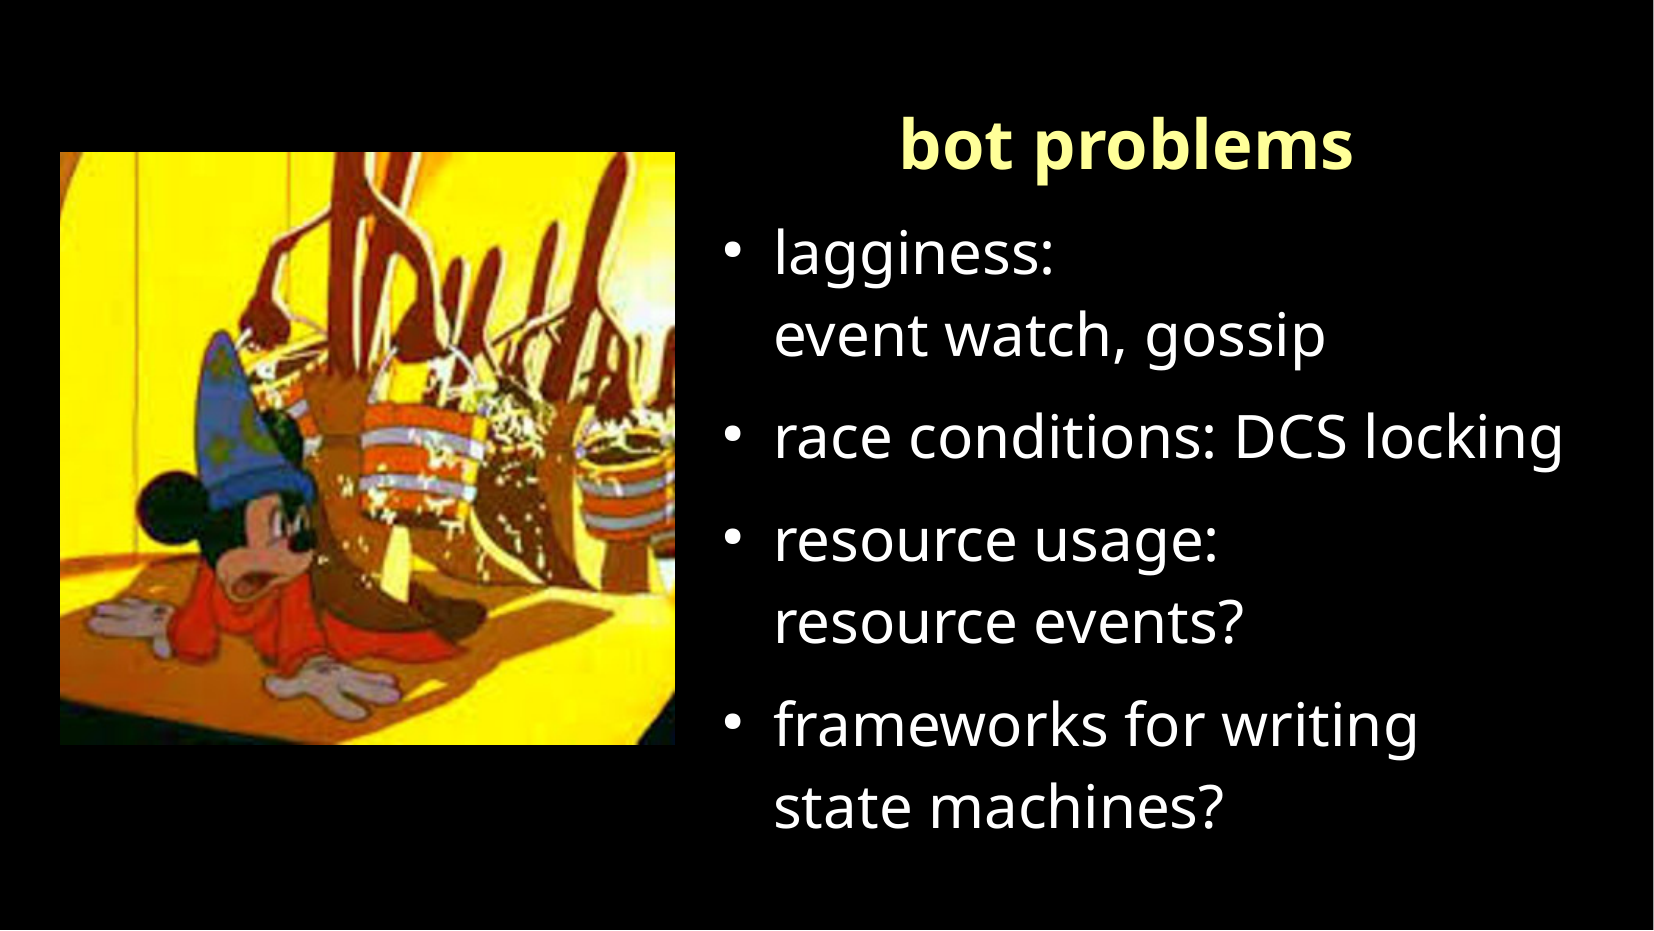

# bot problems
lagginess:
event watch, gossip
race conditions: DCS locking
resource usage:
resource events?
frameworks for writing state machines?